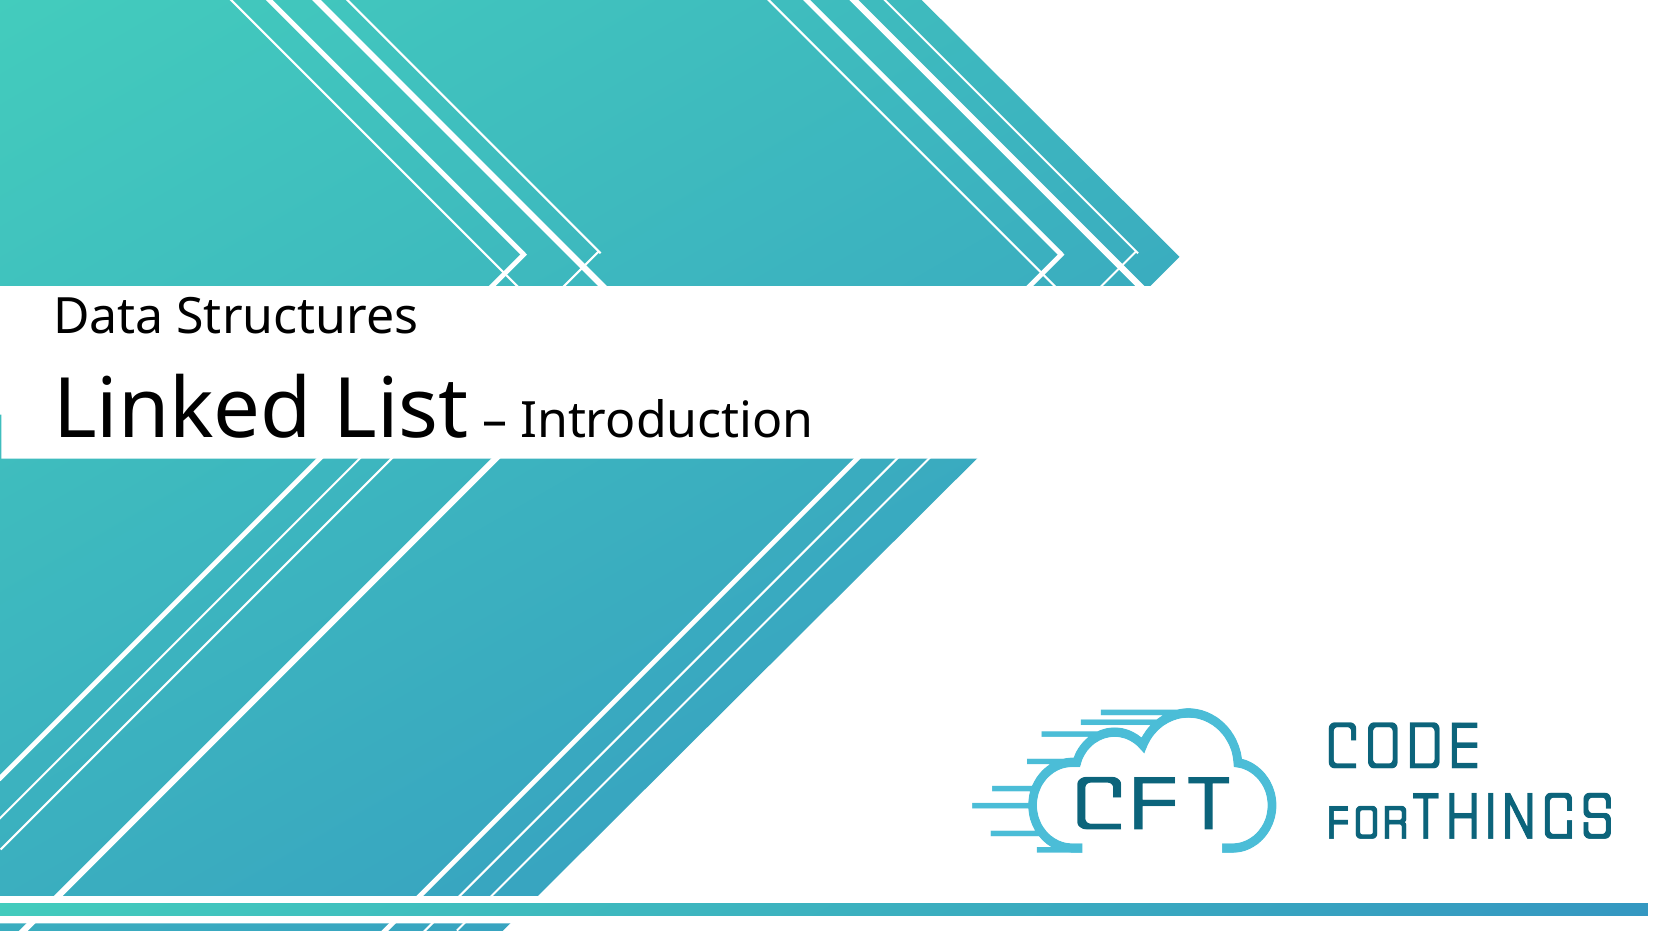

# Data Structures Linked List – Introduction